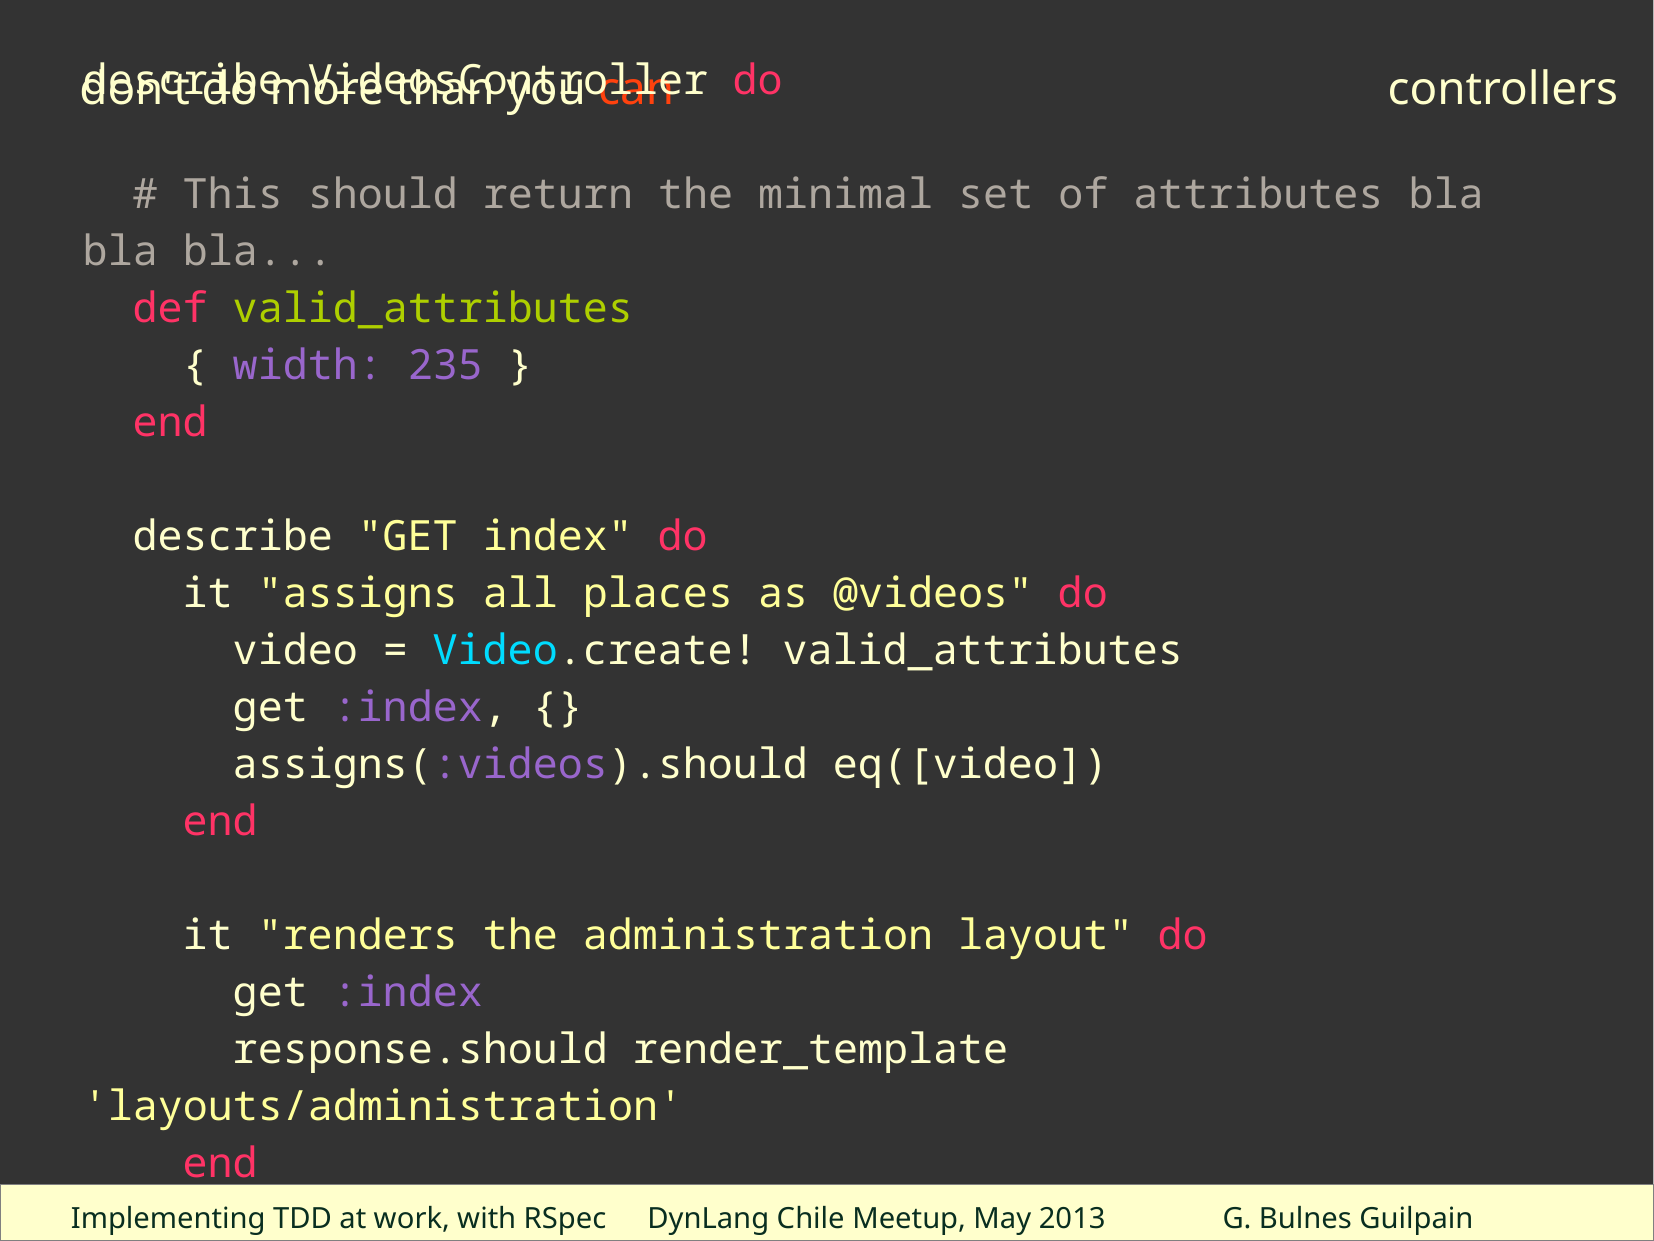

require 'spec_helper'
describe VideosController do
 # This should return the minimal set of attributes bla bla bla...
 def valid_attributes
 { width: 235 }
 end
 describe "GET index" do
 it "assigns all places as @videos" do
 video = Video.create! valid_attributes
 get :index, {}
 assigns(:videos).should eq([video])
 end
 it "renders the administration layout" do
 get :index
 response.should render_template 'layouts/administration'
 end
 end
 # ...
end
don't do more than you can
controllers
Implementing TDD at work, with RSpec
DynLang Chile Meetup, May 2013
G. Bulnes Guilpain